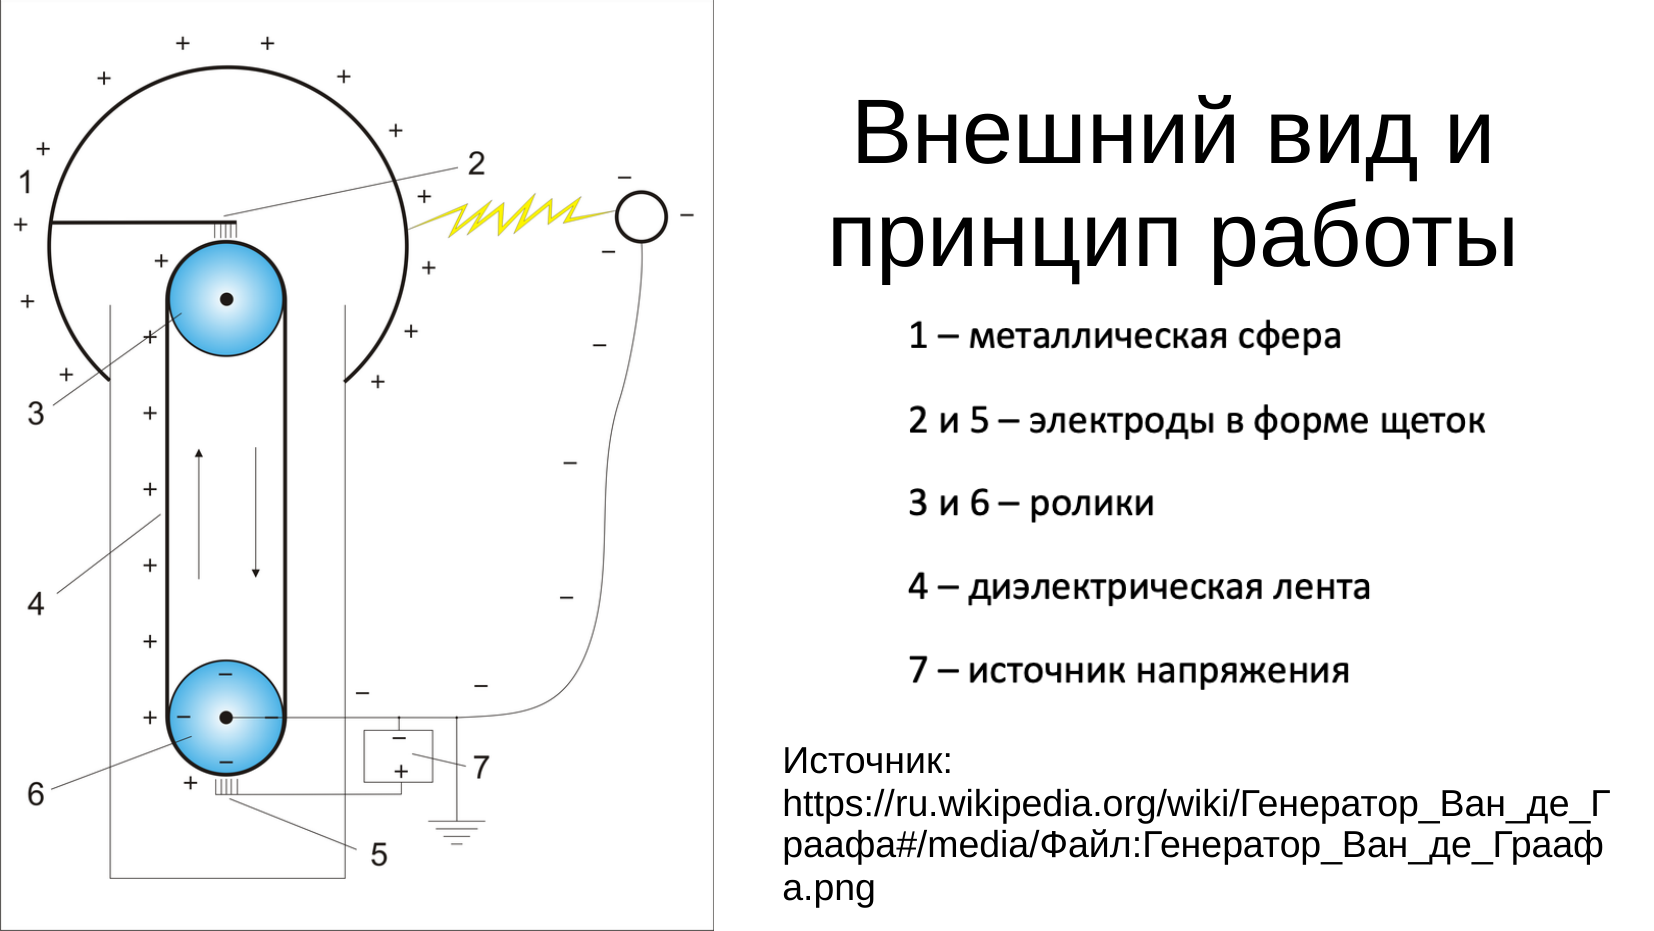

# Внешний вид и принцип работы
Источник: https://ru.wikipedia.org/wiki/Генератор_Ван_де_Граафа#/media/Файл:Генератор_Ван_де_Граафа.png